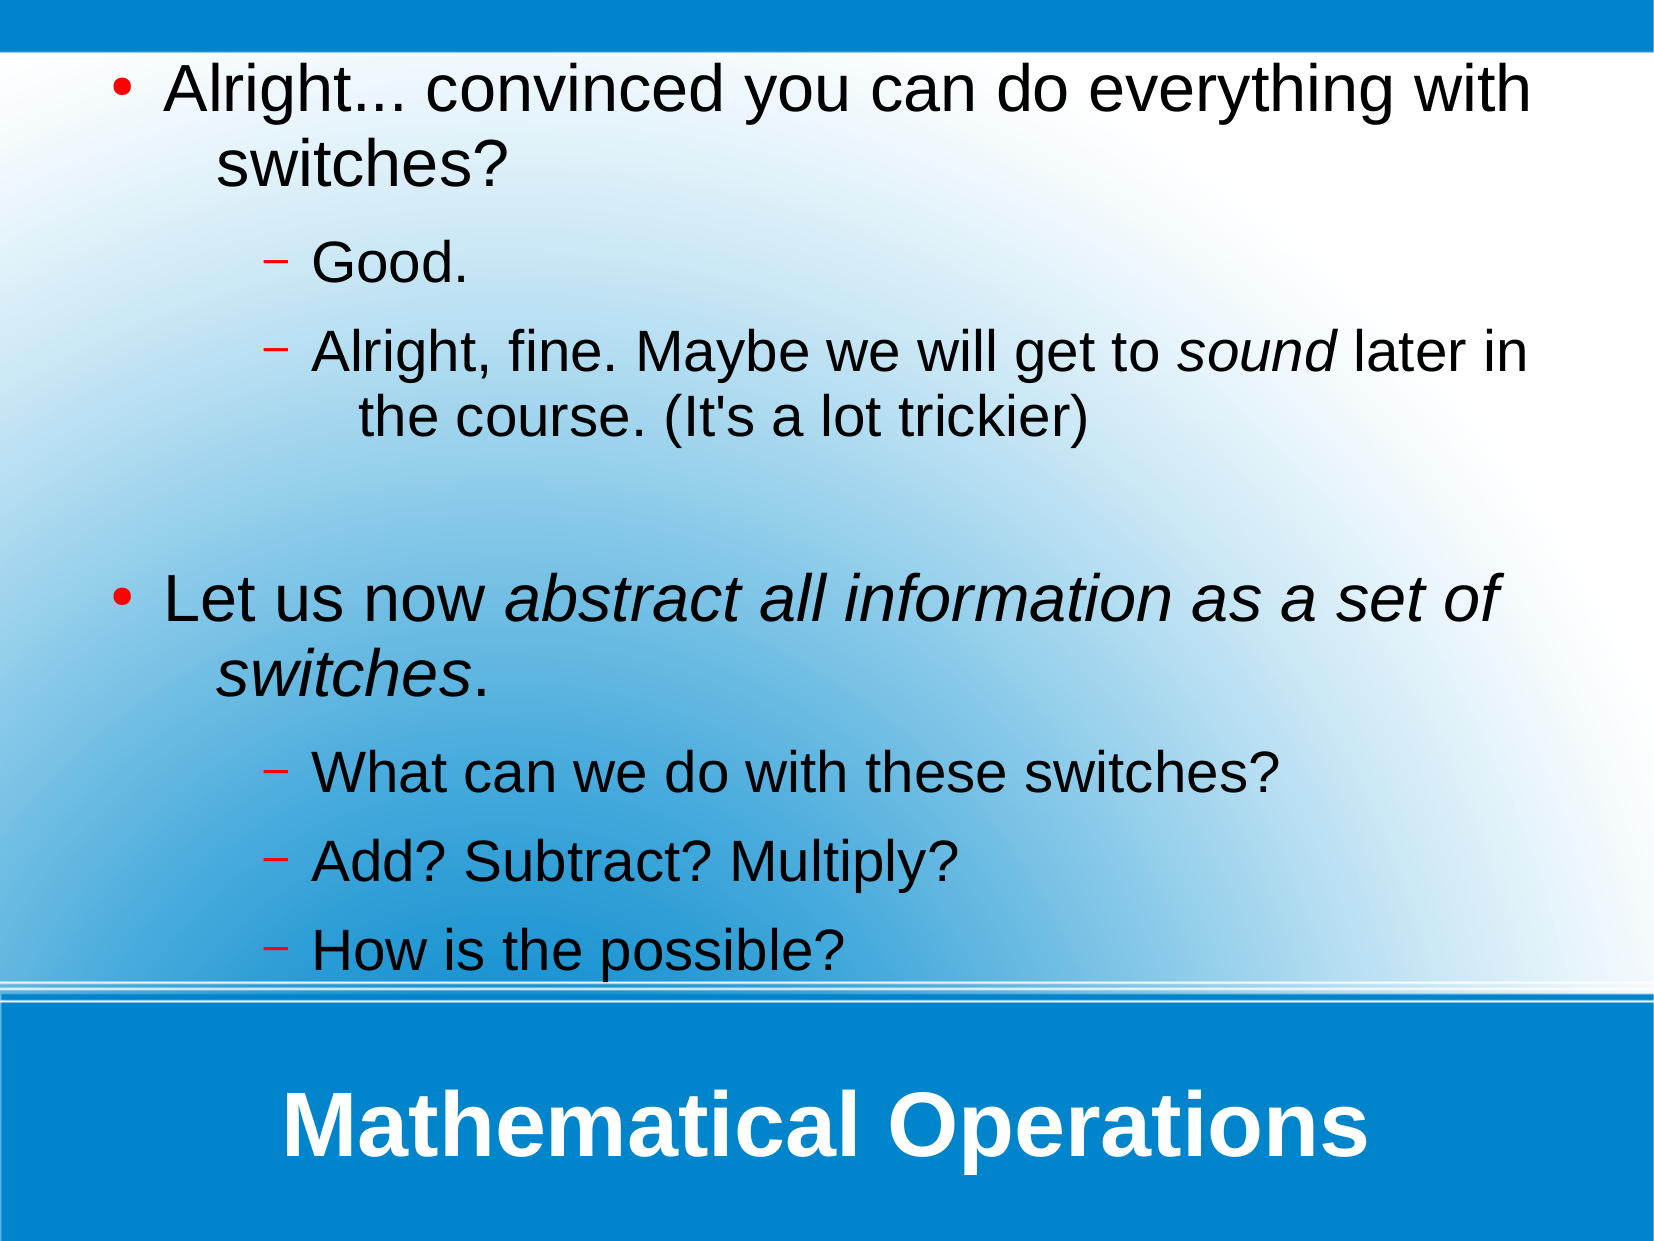

Alright... convinced you can do everything with switches?
Good.
Alright, fine. Maybe we will get to sound later in the course. (It's a lot trickier)
Let us now abstract all information as a set of switches.
What can we do with these switches?
Add? Subtract? Multiply?
How is the possible?
# Mathematical Operations